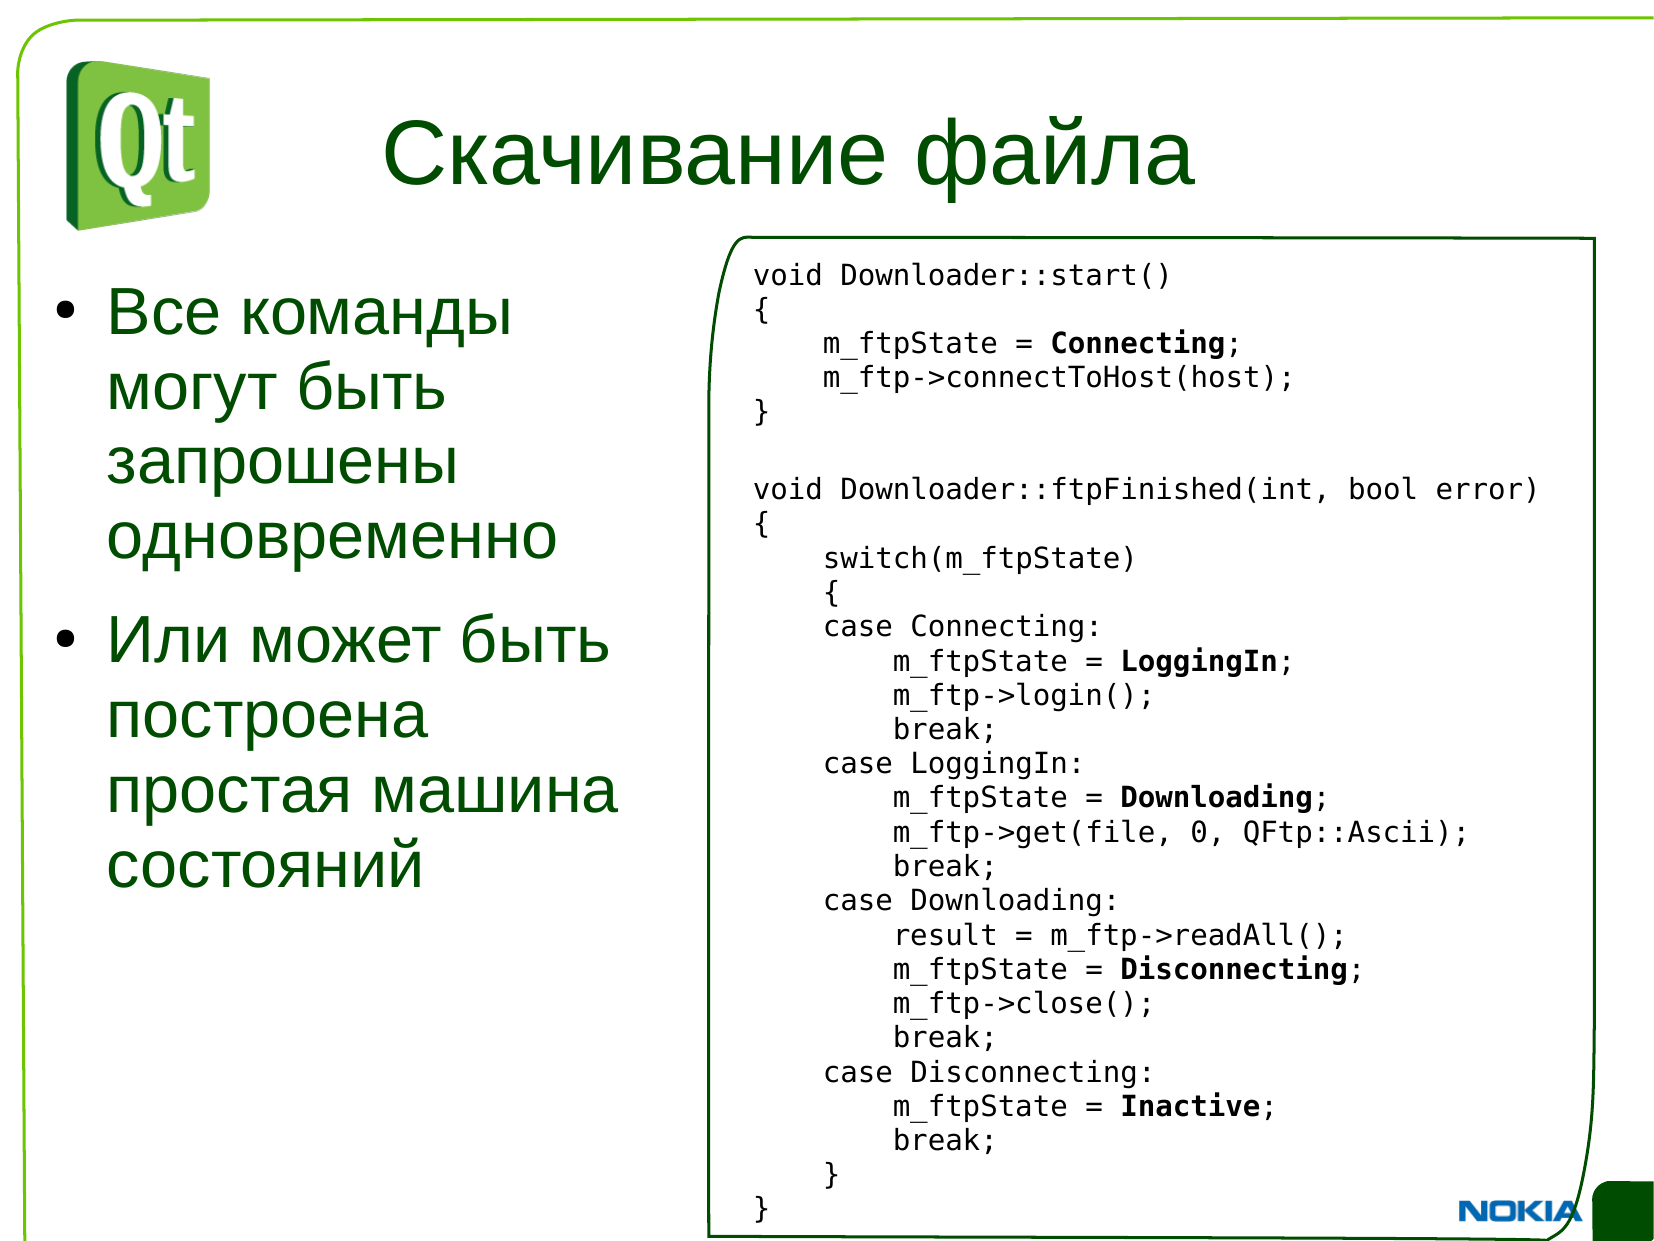

# Скачивание файла
void Downloader::start()
{
 m_ftpState = Connecting;
 m_ftp->connectToHost(host);
}
void Downloader::ftpFinished(int, bool error)
{
 switch(m_ftpState)
 {
 case Connecting:
 m_ftpState = LoggingIn;
 m_ftp->login();
 break;
 case LoggingIn:
 m_ftpState = Downloading;
 m_ftp->get(file, 0, QFtp::Ascii);
 break;
 case Downloading:
 result = m_ftp->readAll();
 m_ftpState = Disconnecting;
 m_ftp->close();
 break;
 case Disconnecting:
 m_ftpState = Inactive;
 break;
 }
}
Все команды могут быть запрошены одновременно
Или может быть построена простая машина состояний